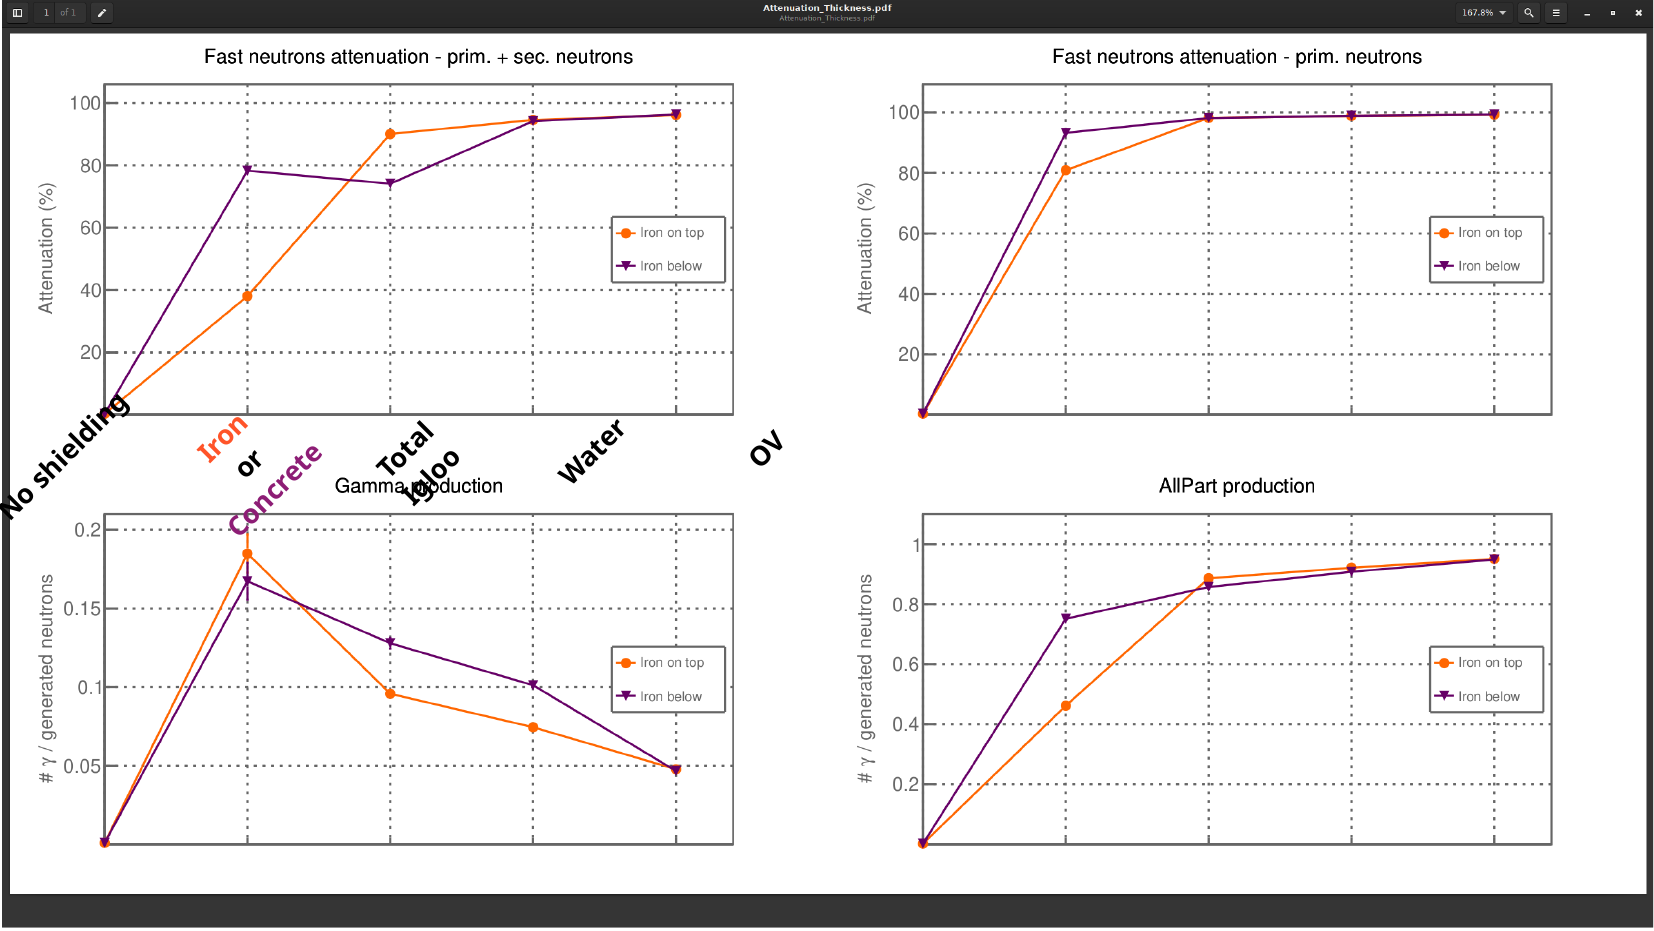

Iron
or
Concrete
Total
Igloo
OV
Water
No shielding